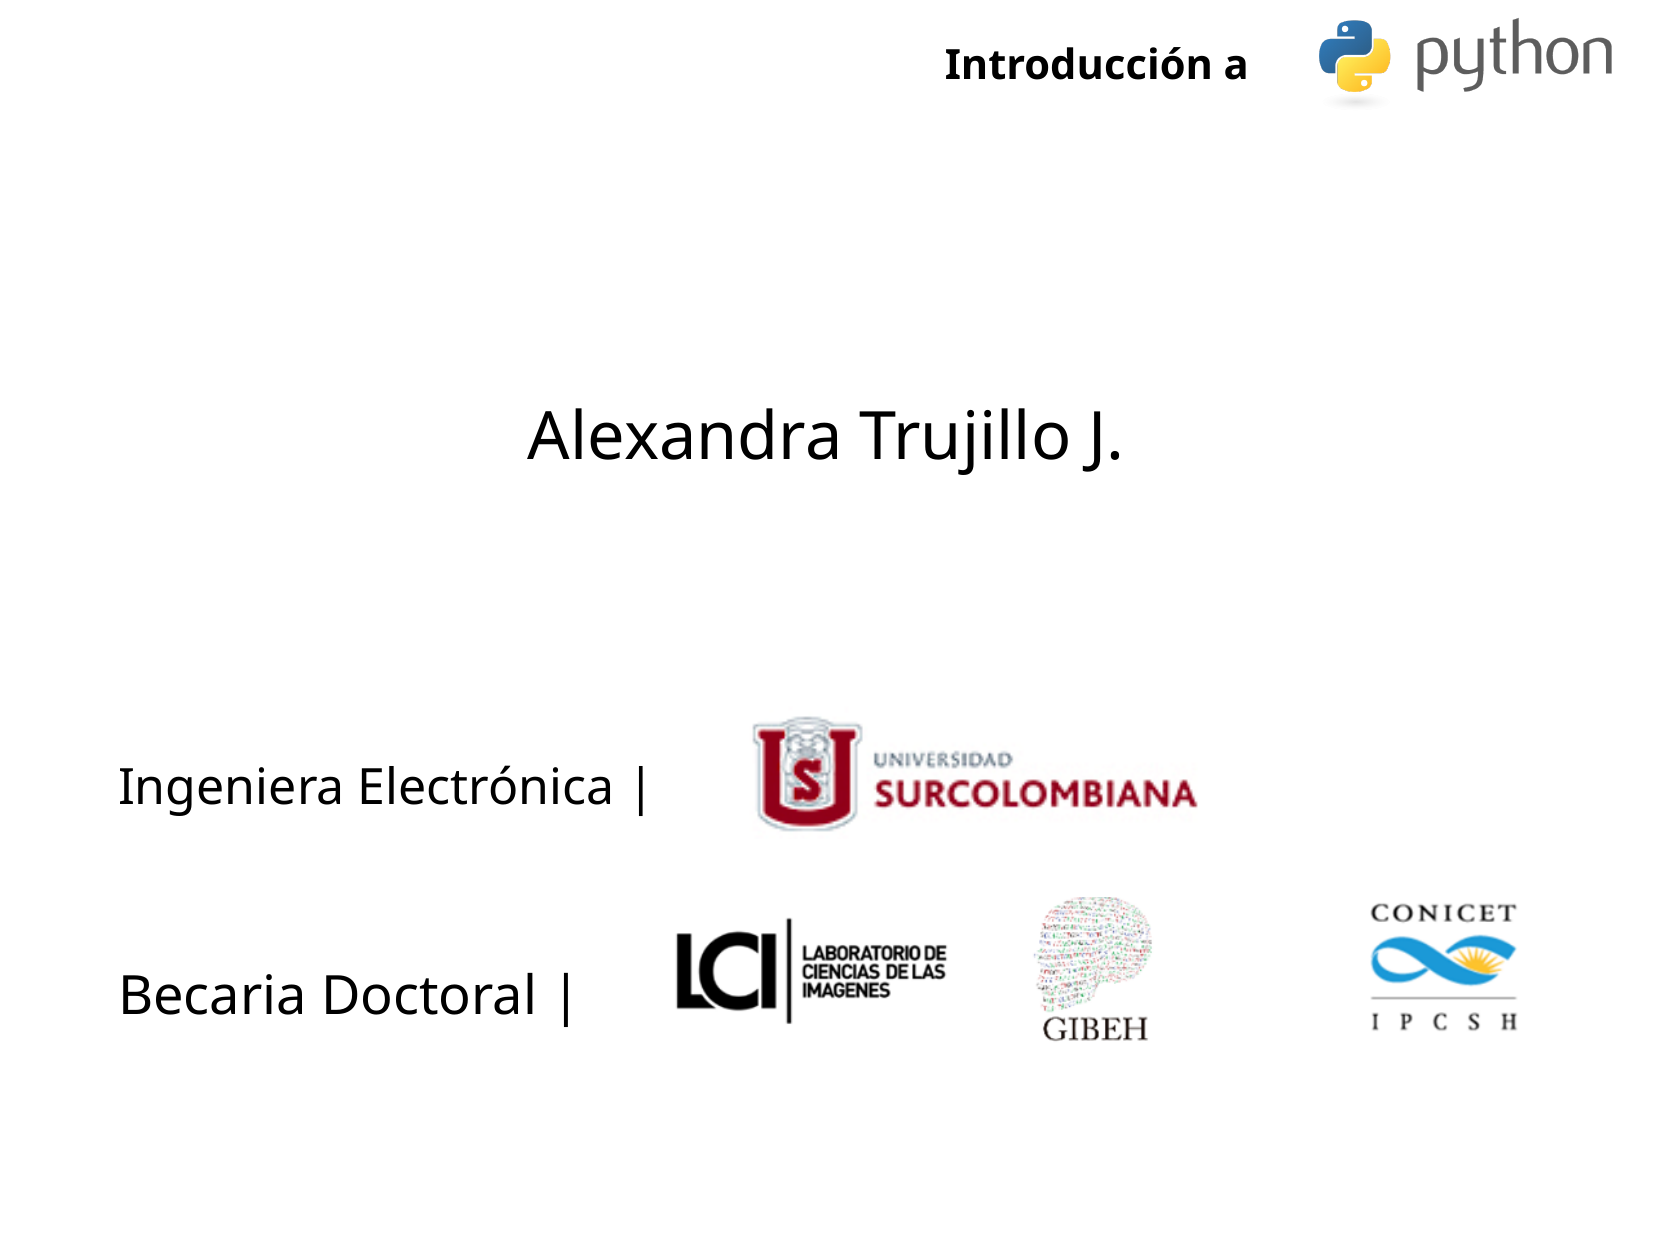

Introducción a
Alexandra Trujillo J.
Ingeniera Electrónica |
Becaria Doctoral |